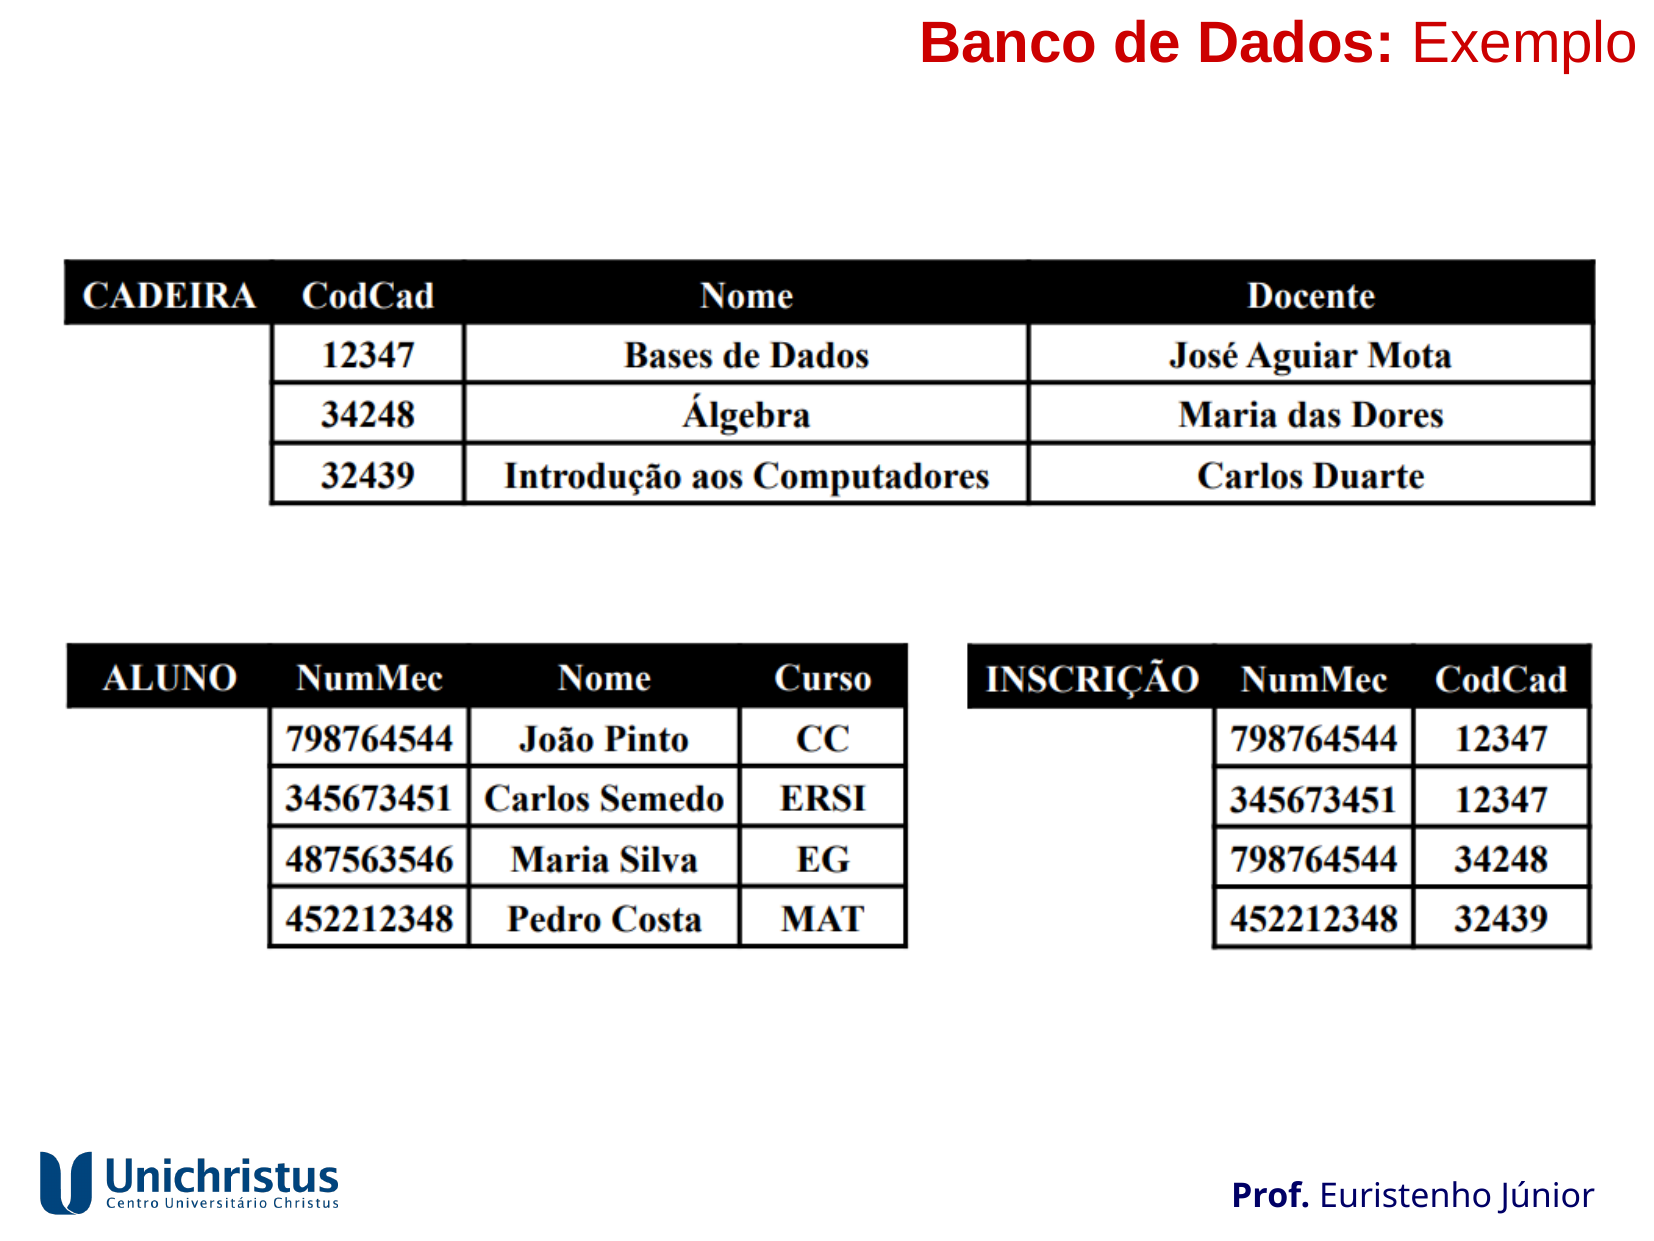

Banco de Dados: Exemplo
Prof. Euristenho Júnior